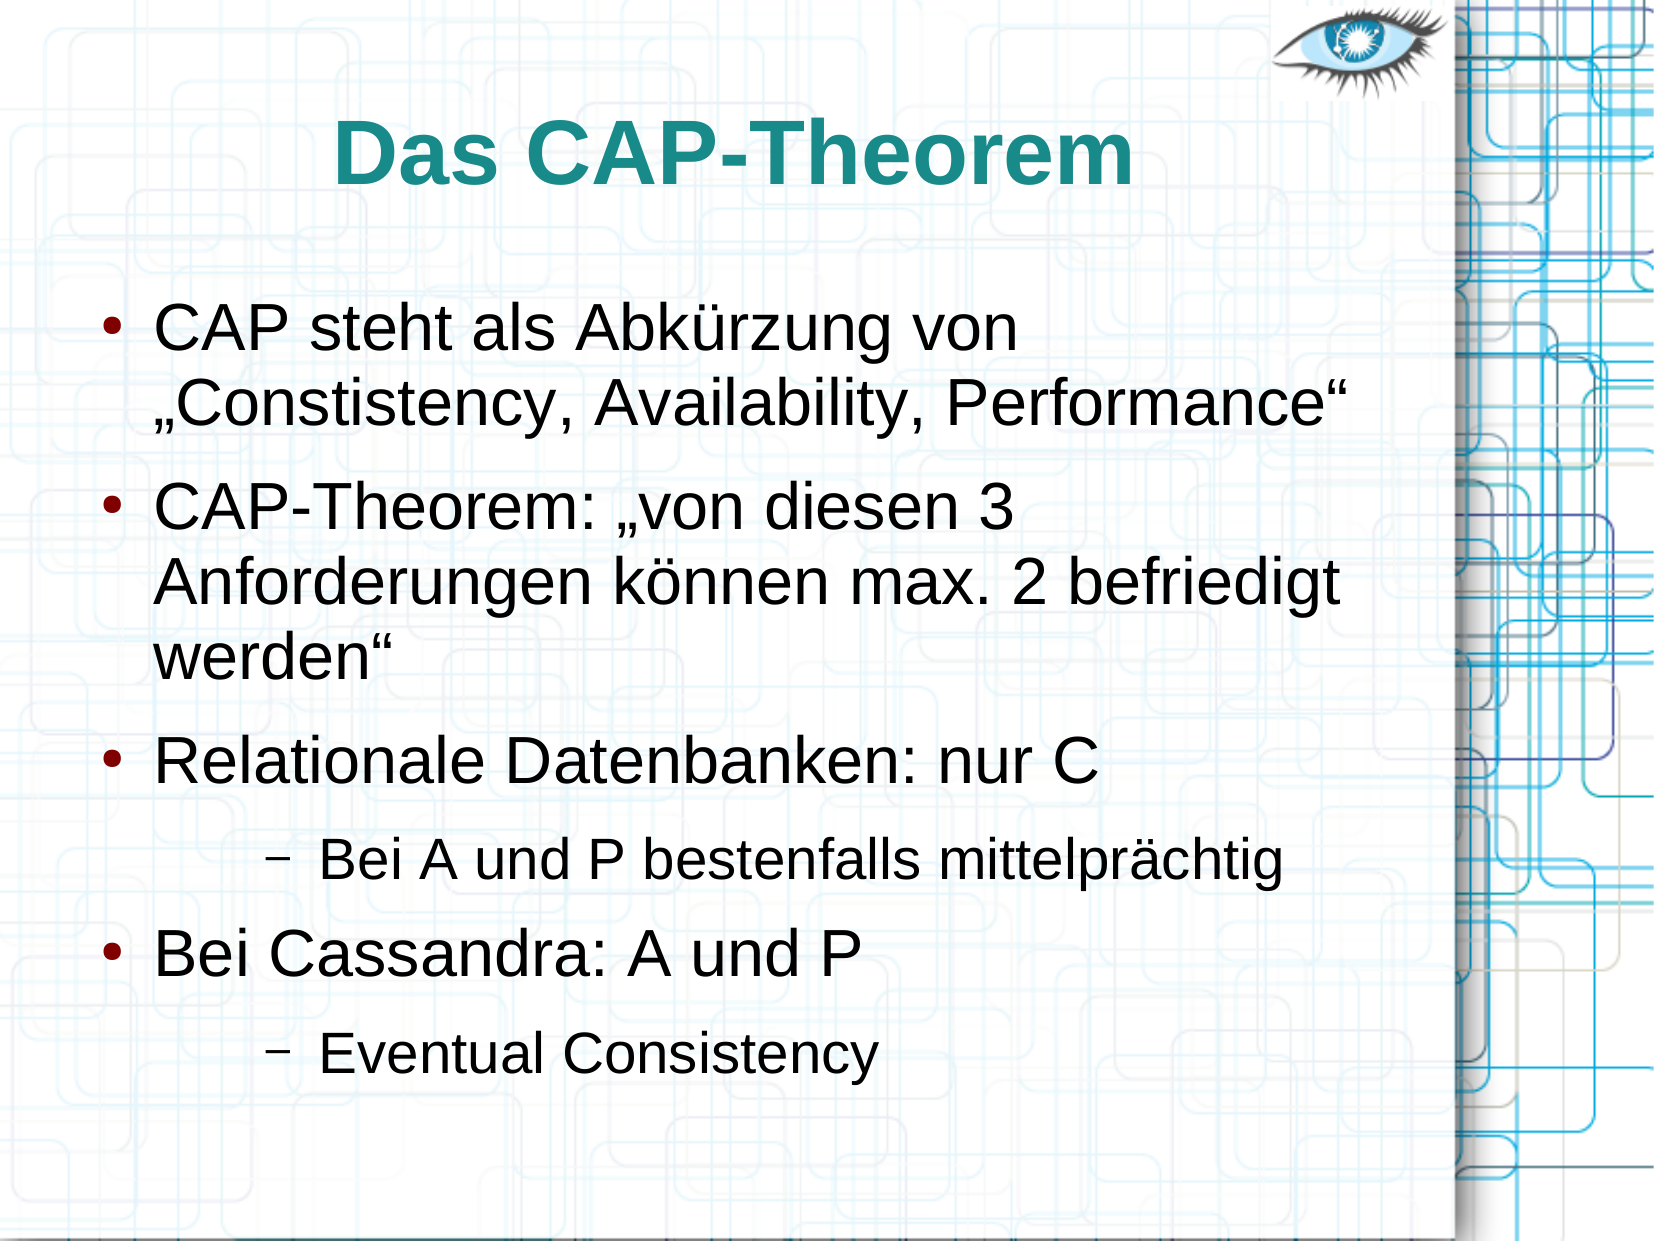

# Das CAP-Theorem
CAP steht als Abkürzung von „Constistency, Availability, Performance“
CAP-Theorem: „von diesen 3 Anforderungen können max. 2 befriedigt werden“
Relationale Datenbanken: nur C
Bei A und P bestenfalls mittelprächtig
Bei Cassandra: A und P
Eventual Consistency